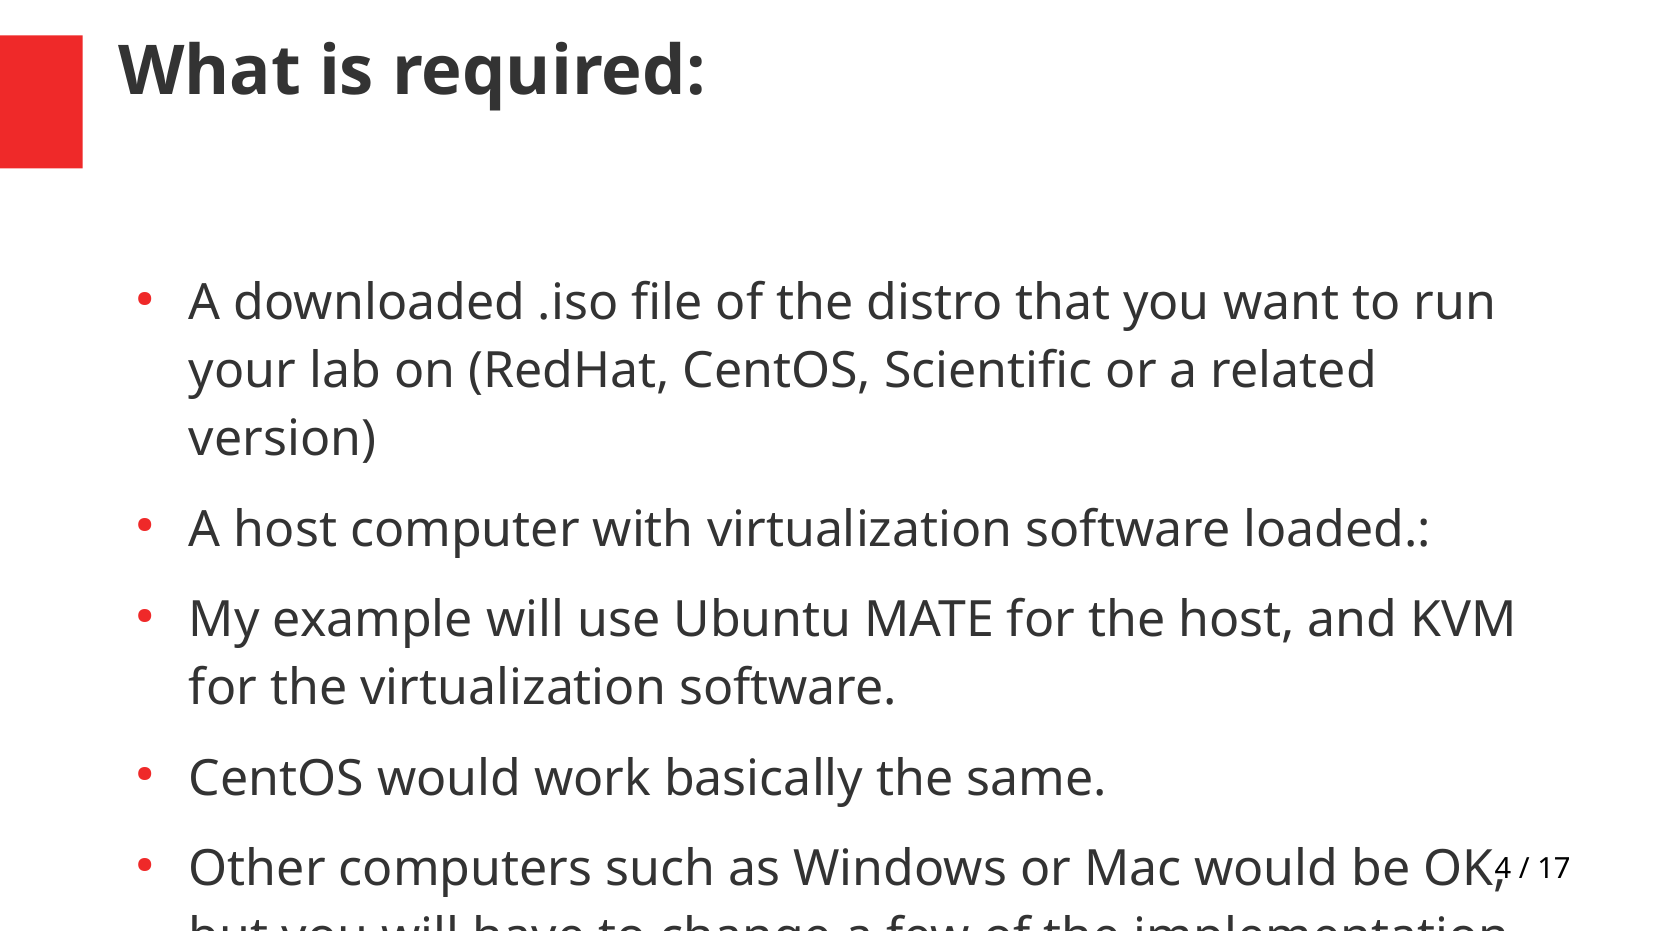

# What is required:
A downloaded .iso file of the distro that you want to run your lab on (RedHat, CentOS, Scientific or a related version)
A host computer with virtualization software loaded.:
My example will use Ubuntu MATE for the host, and KVM for the virtualization software.
CentOS would work basically the same.
Other computers such as Windows or Mac would be OK, but you will have to change a few of the implementation details to suit your platform.
4